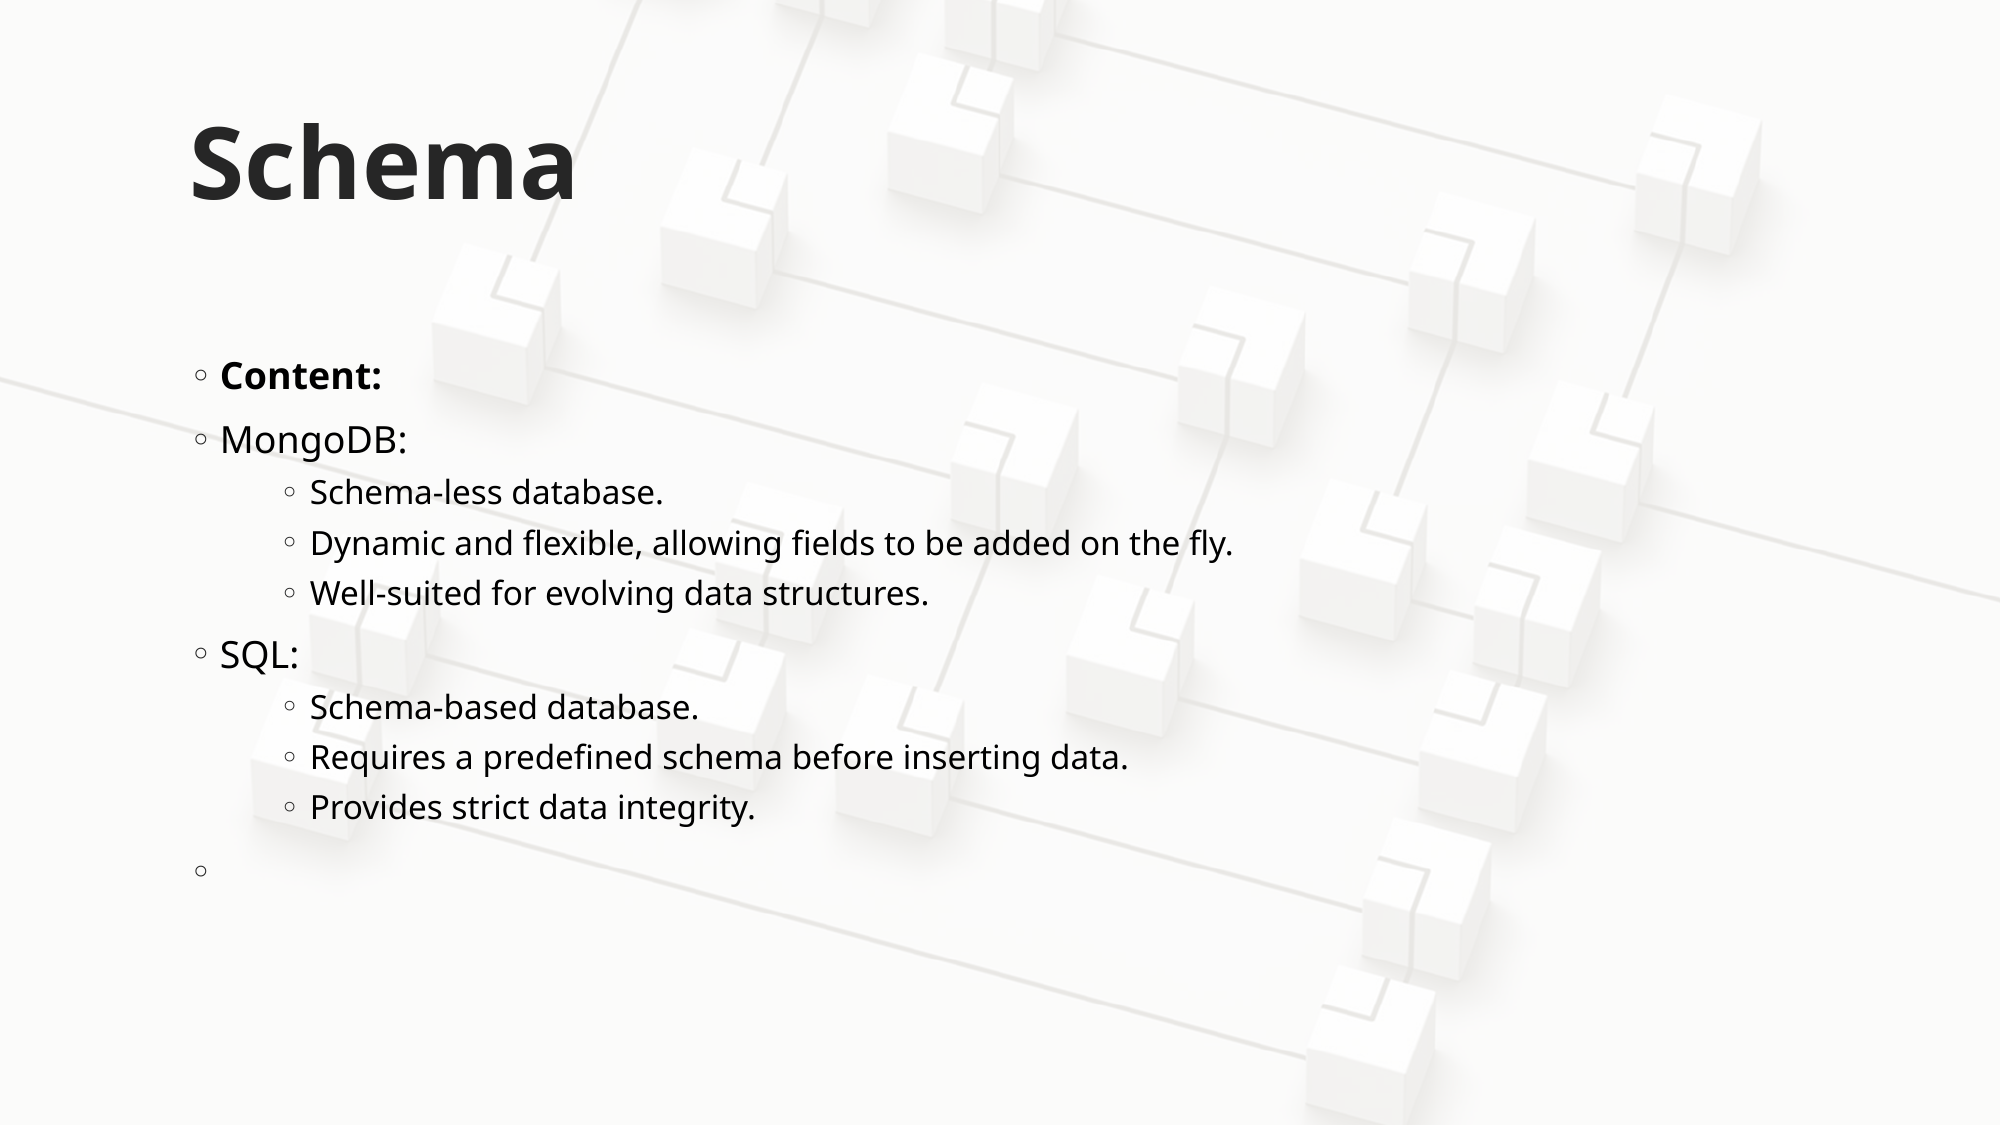

# Schema
Content:
MongoDB:
Schema-less database.
Dynamic and flexible, allowing fields to be added on the fly.
Well-suited for evolving data structures.
SQL:
Schema-based database.
Requires a predefined schema before inserting data.
Provides strict data integrity.